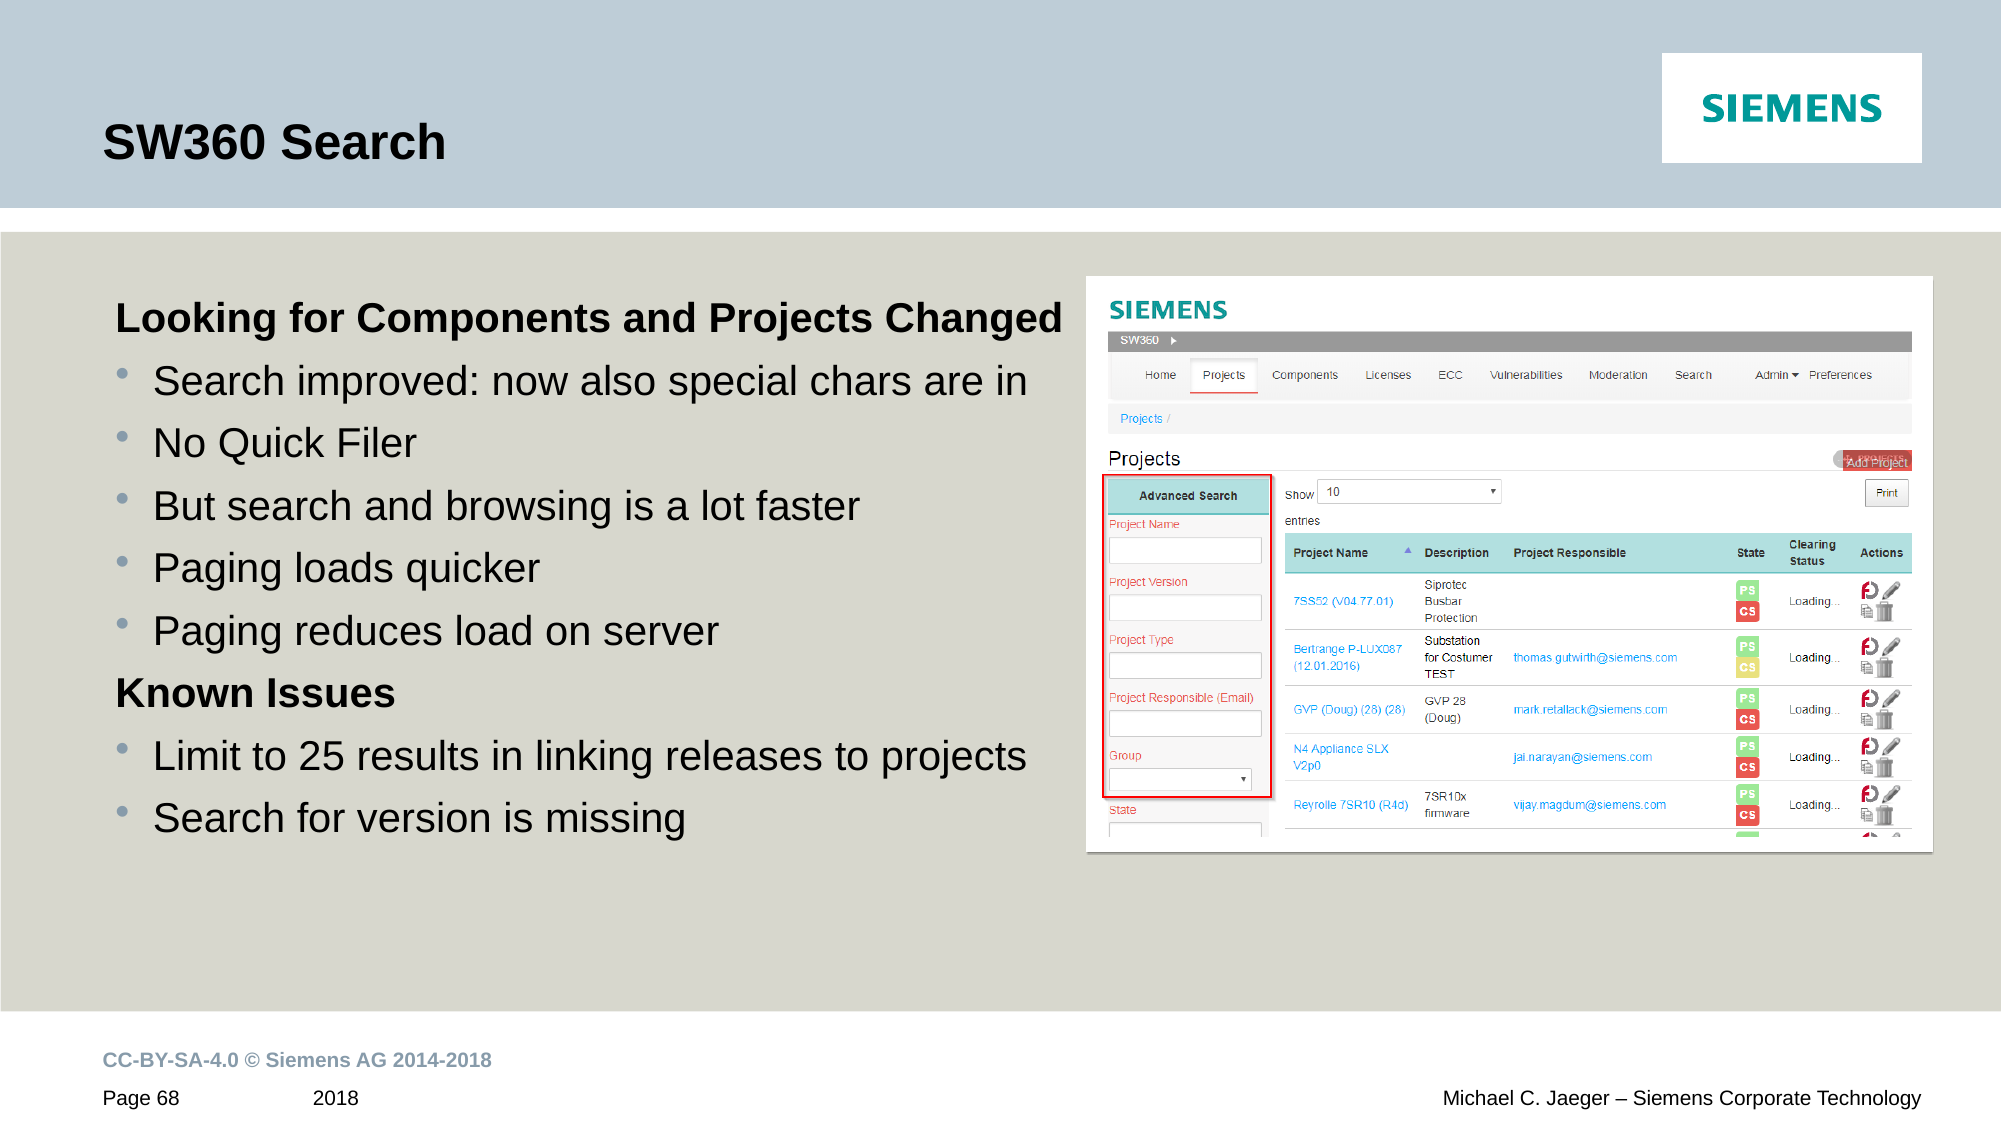

# SW360 Search
Looking for Components and Projects Changed
Search improved: now also special chars are in
No Quick Filer
But search and browsing is a lot faster
Paging loads quicker
Paging reduces load on server
Known Issues
Limit to 25 results in linking releases to projects
Search for version is missing